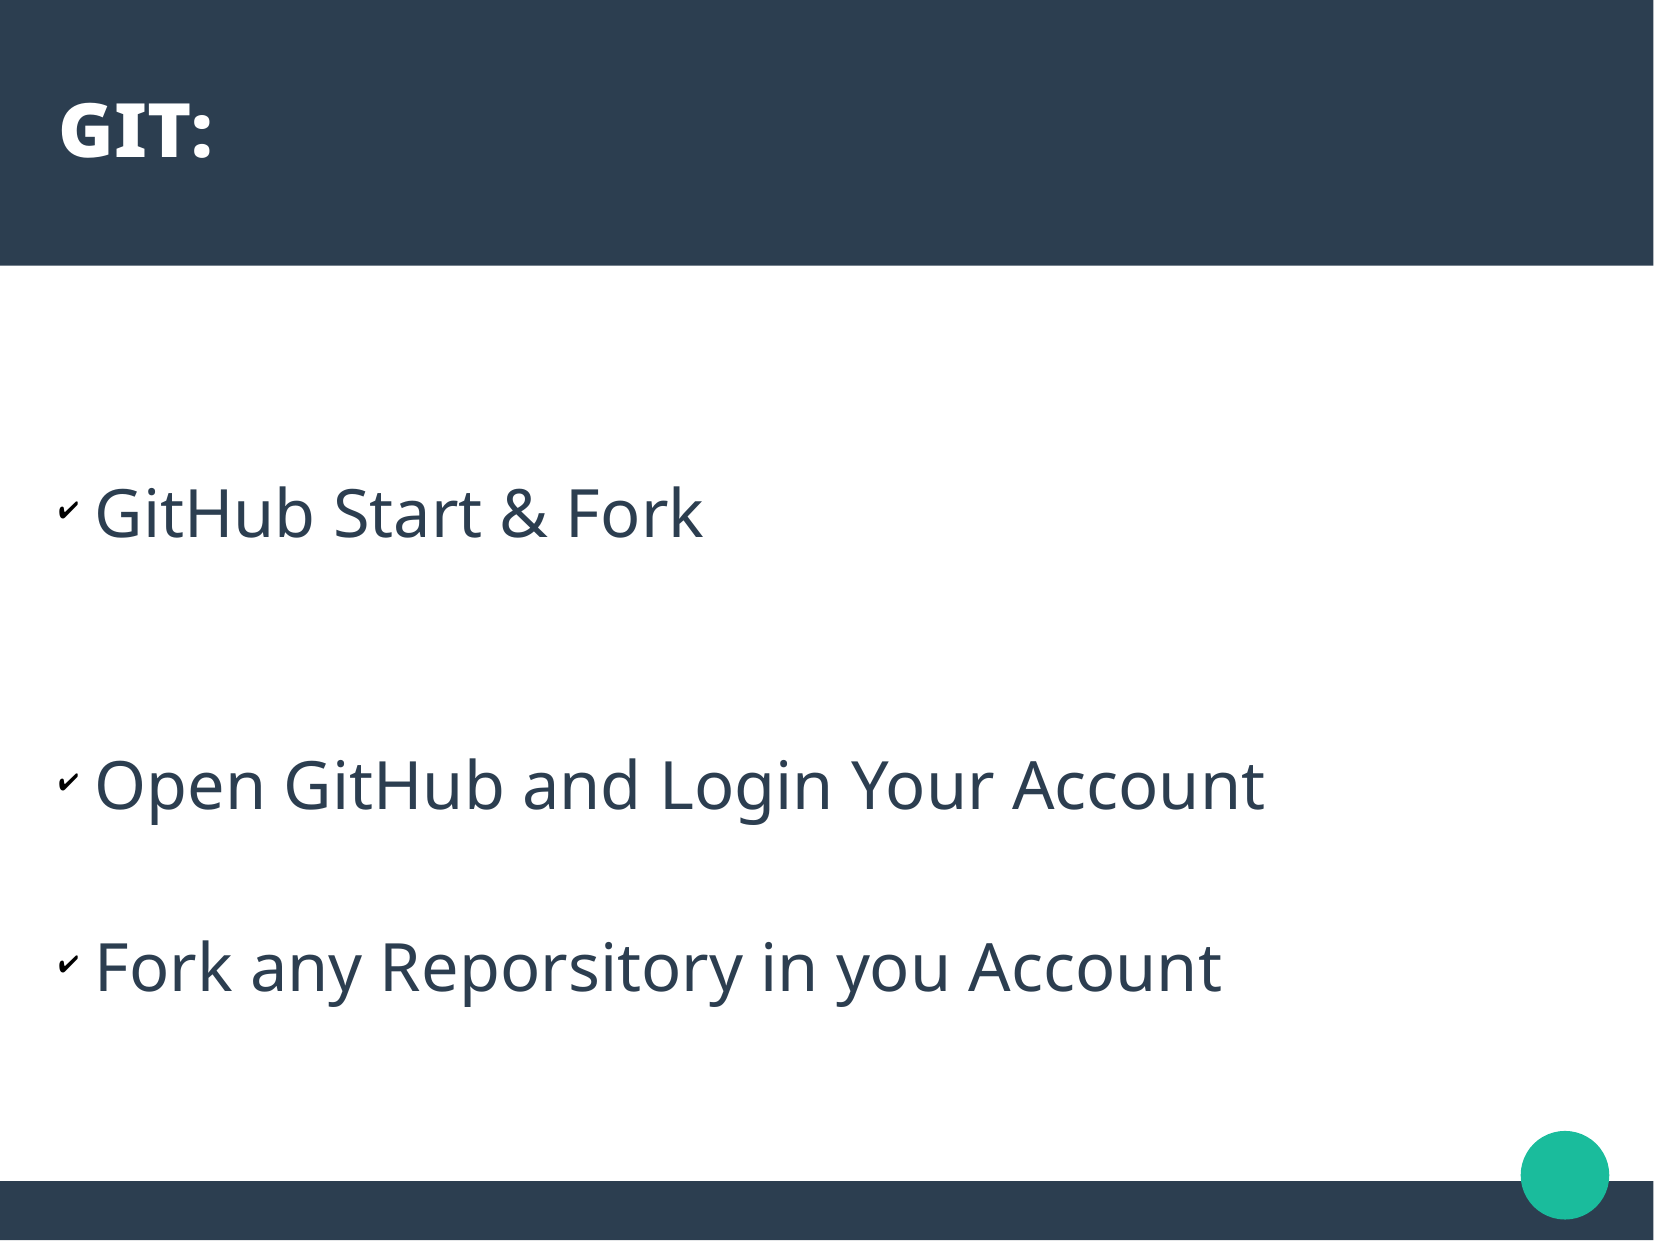

# GIT:
GitHub Start & Fork
Open GitHub and Login Your Account
Fork any Reporsitory in you Account